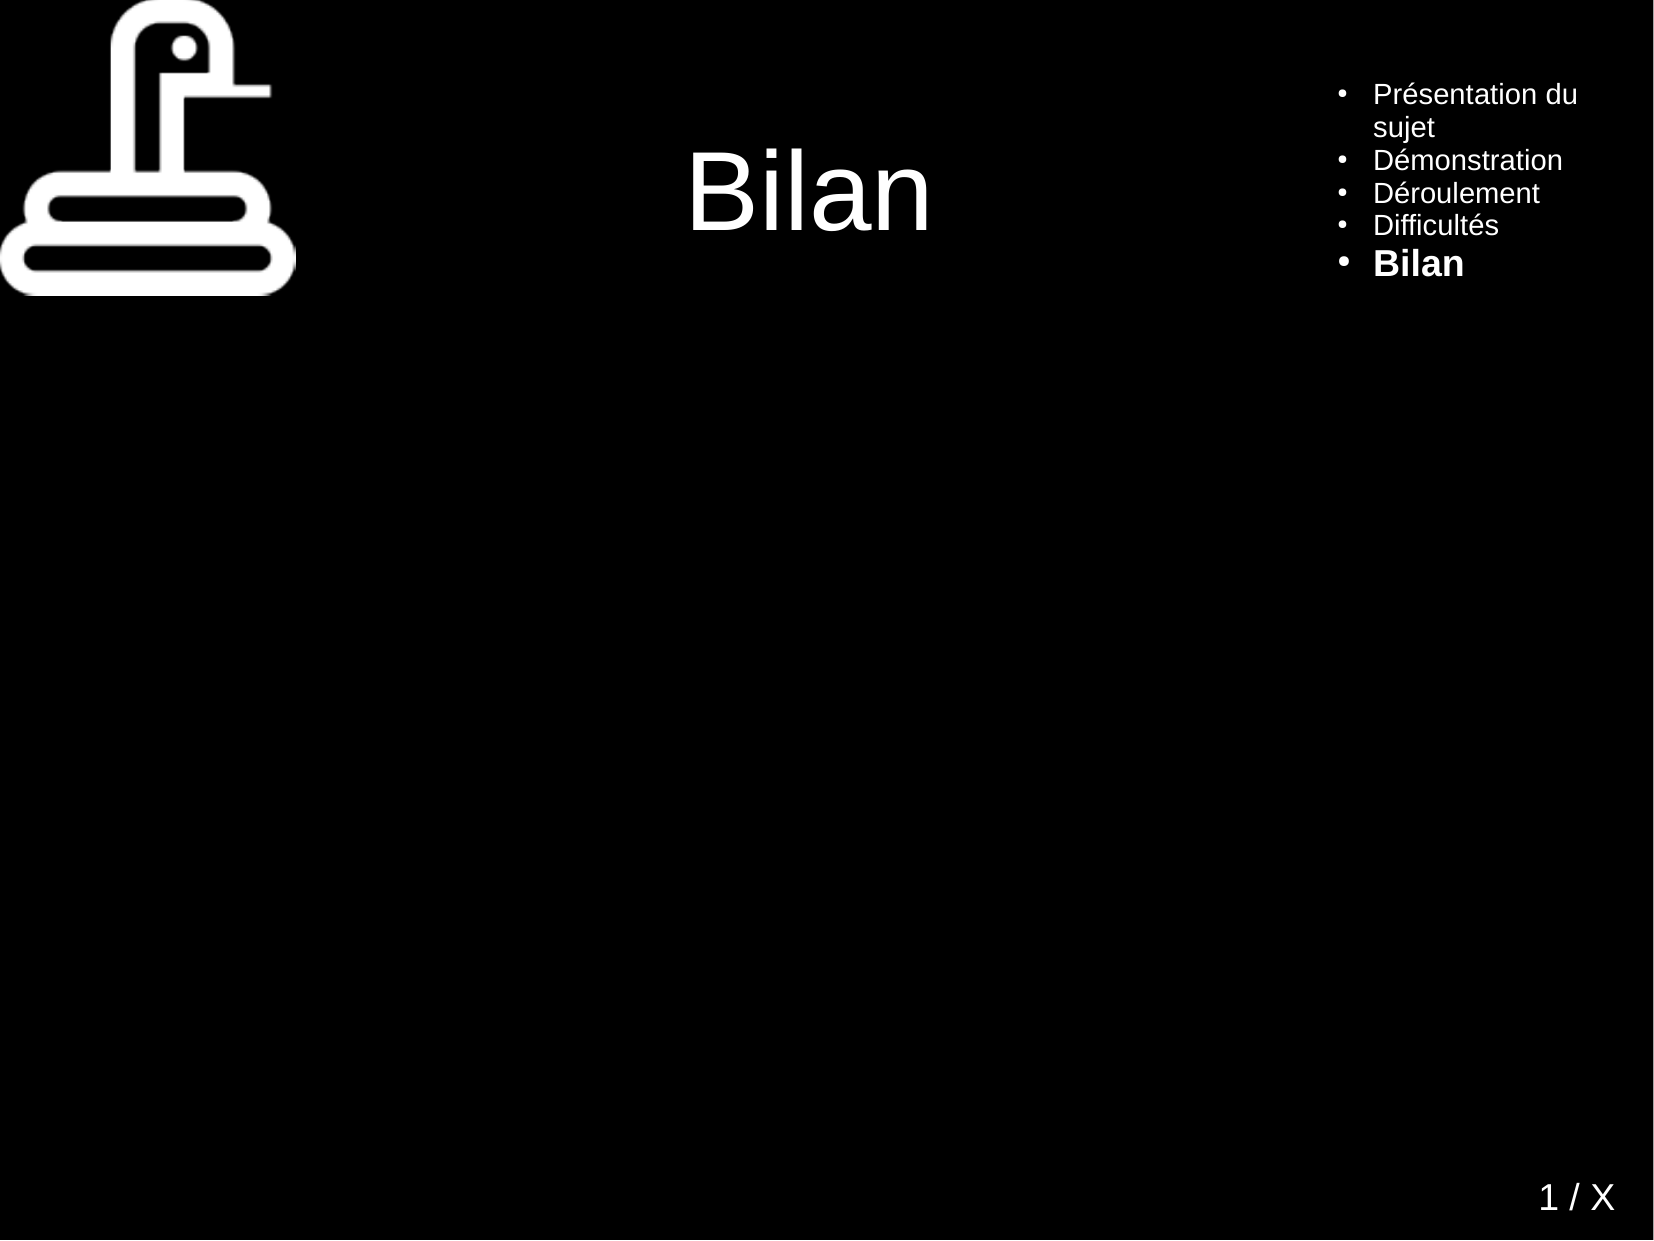

Présentation du sujet
Démonstration
Déroulement
Difficultés
Bilan
# Bilan
1 / X